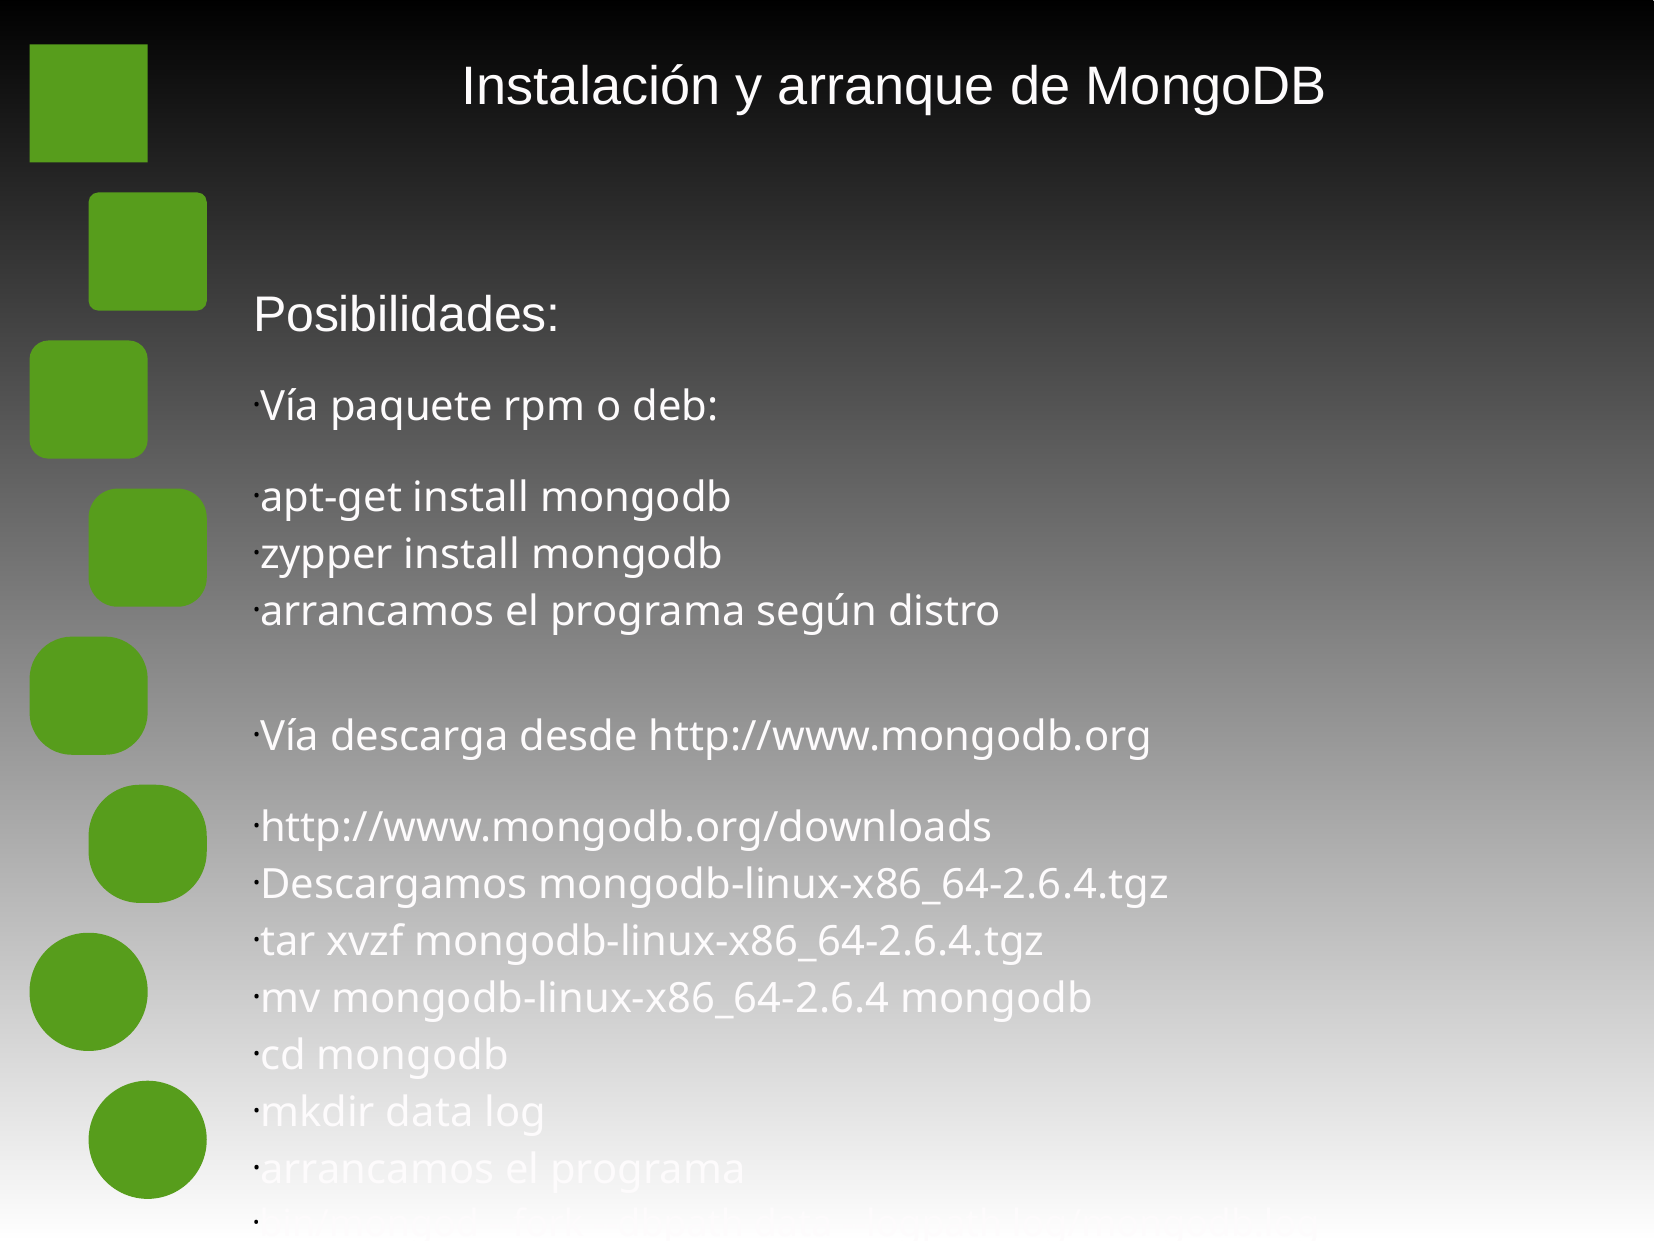

Instalación y arranque de MongoDB
Posibilidades:
Vía paquete rpm o deb:
apt-get install mongodb
zypper install mongodb
arrancamos el programa según distro
Vía descarga desde http://www.mongodb.org
http://www.mongodb.org/downloads
Descargamos mongodb-linux-x86_64-2.6.4.tgz
tar xvzf mongodb-linux-x86_64-2.6.4.tgz
mv mongodb-linux-x86_64-2.6.4 mongodb
cd mongodb
mkdir data log
arrancamos el programa
bin/mongod --fork --dbpath data --logpath log/mongodb.log